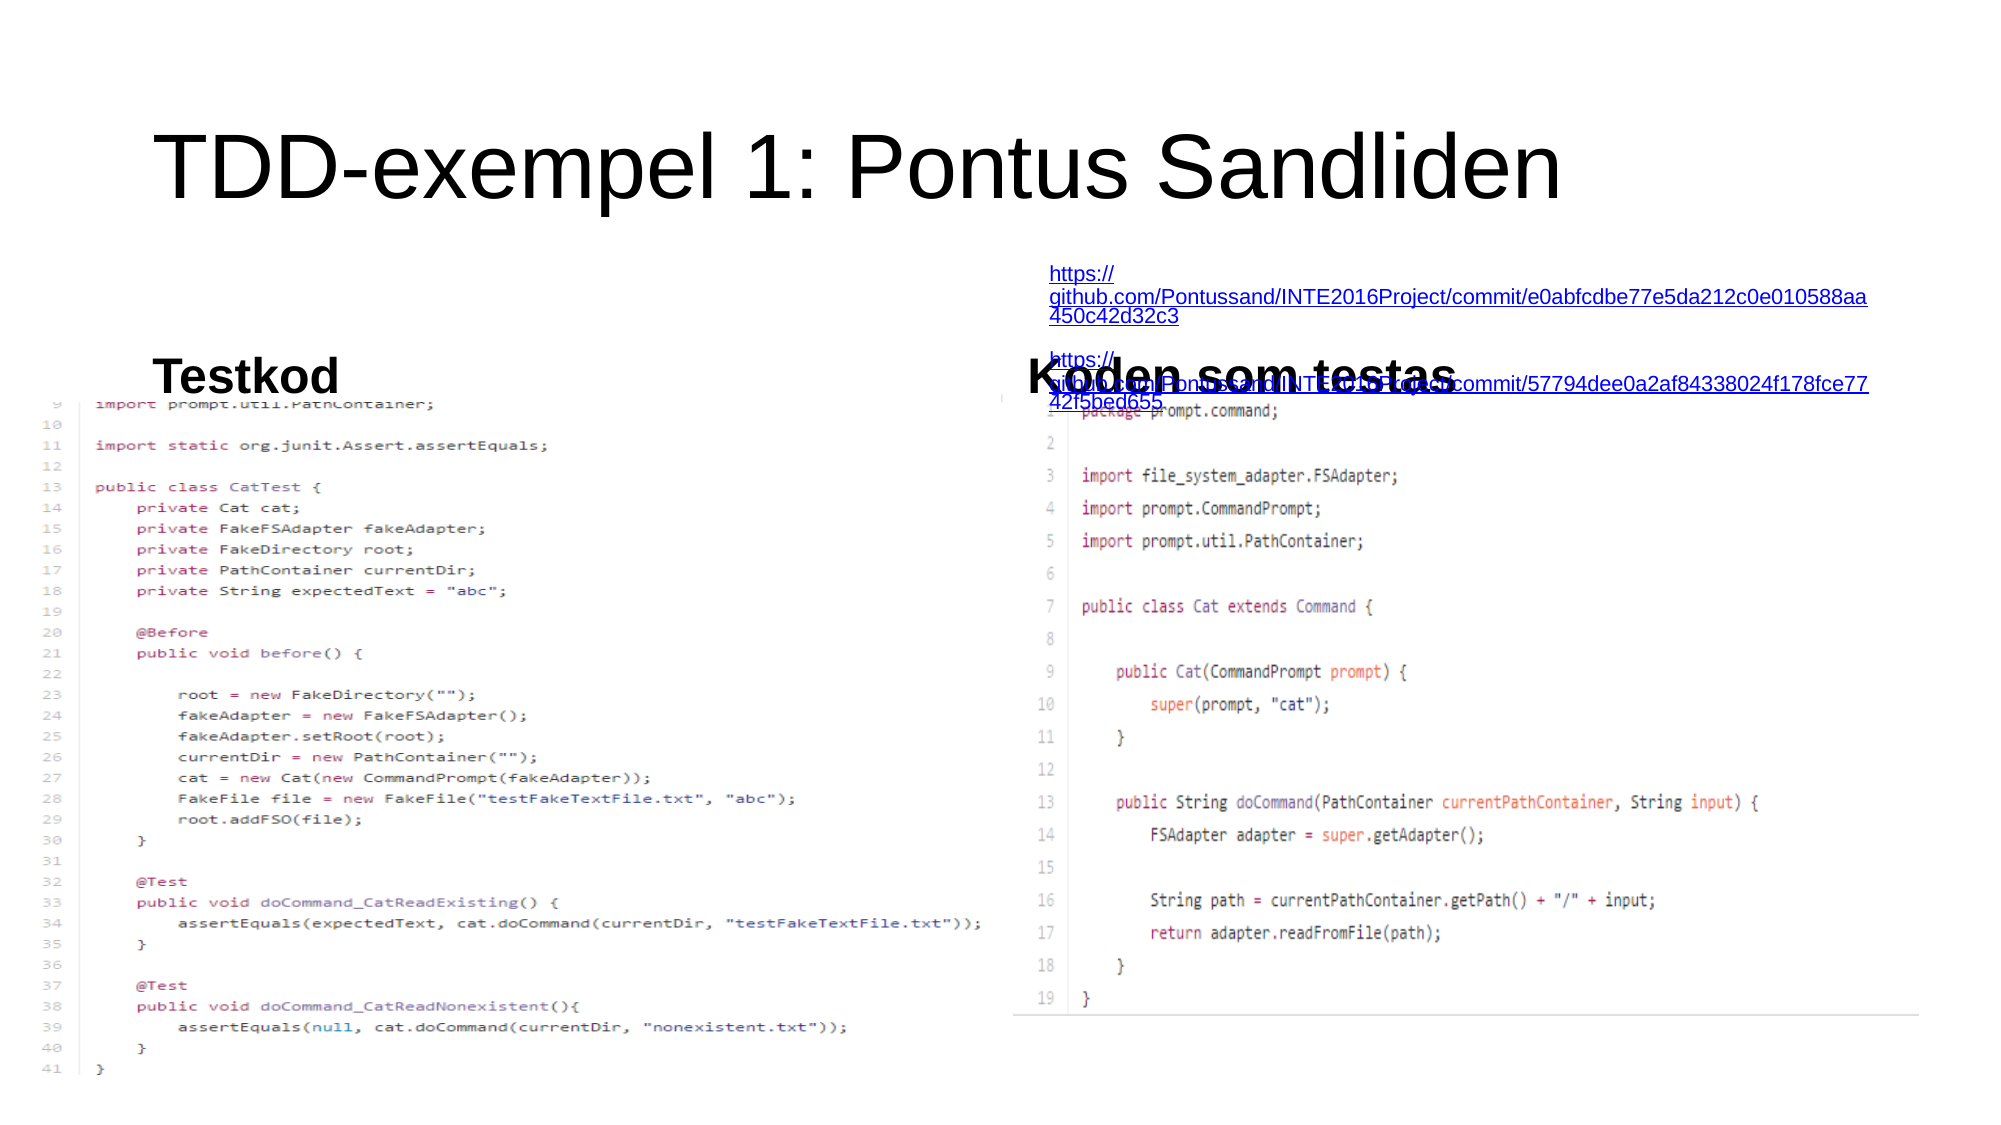

# TDD-exempel 1: Pontus Sandliden
https://github.com/Pontussand/INTE2016Project/commit/e0abfcdbe77e5da212c0e010588aa450c42d32c3
https://github.com/Pontussand/INTE2016Project/commit/57794dee0a2af84338024f178fce7742f5bed655
Testkod
Koden som testas